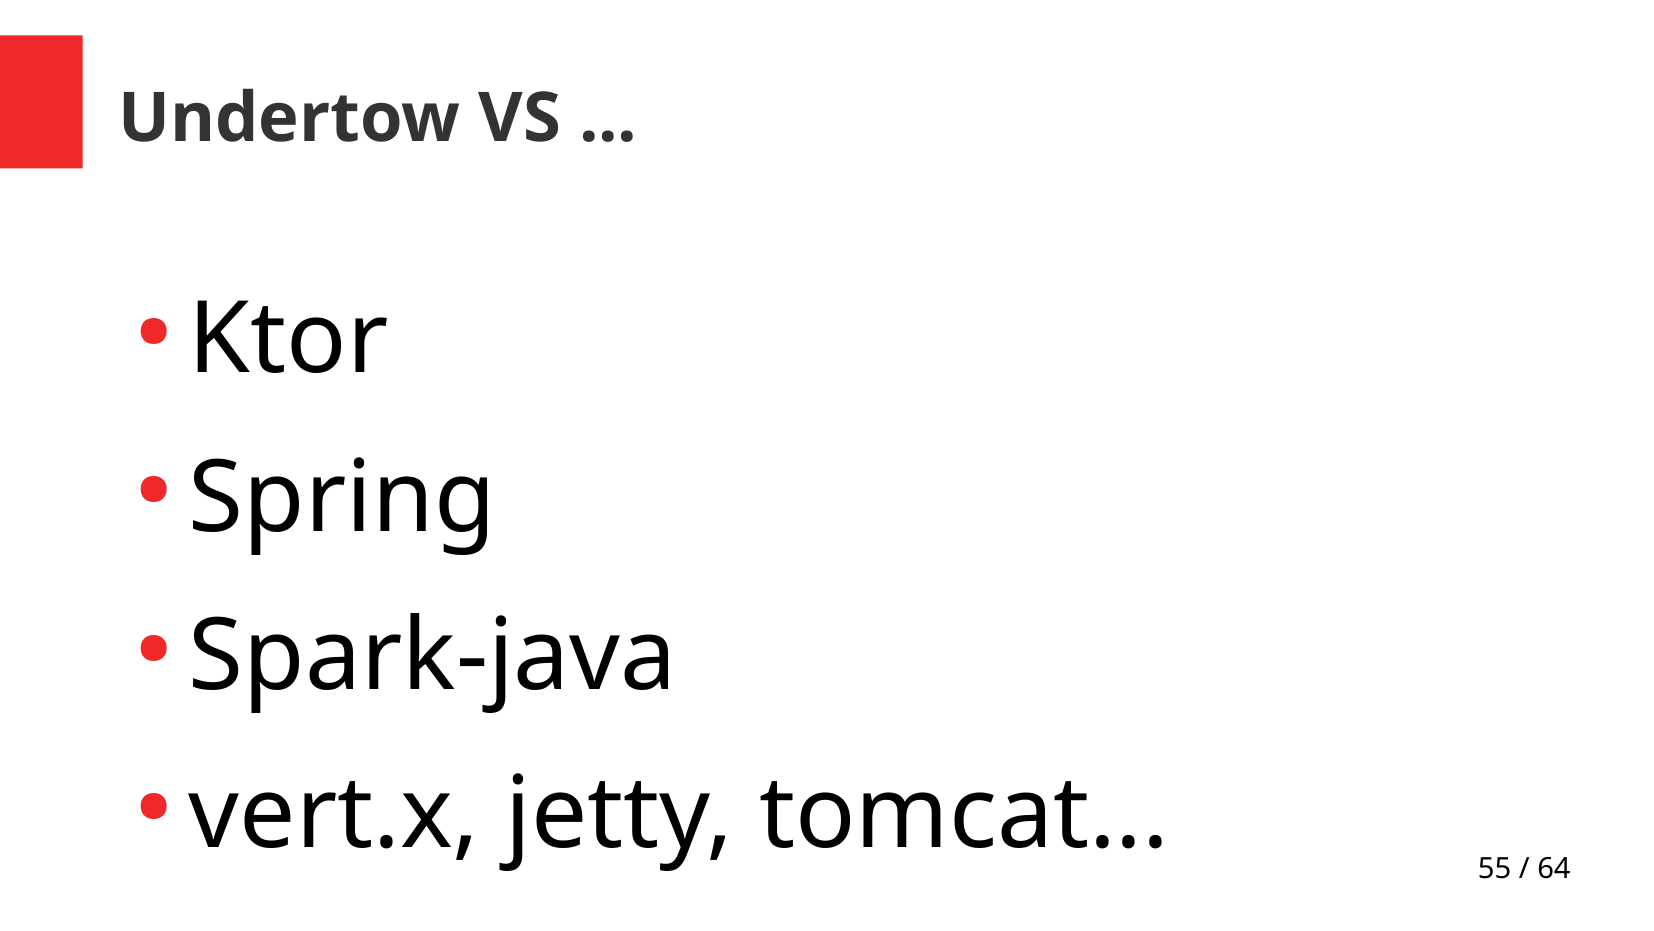

# Undertow VS ...
Ktor
Spring
Spark-java
vert.x, jetty, tomcat...
55